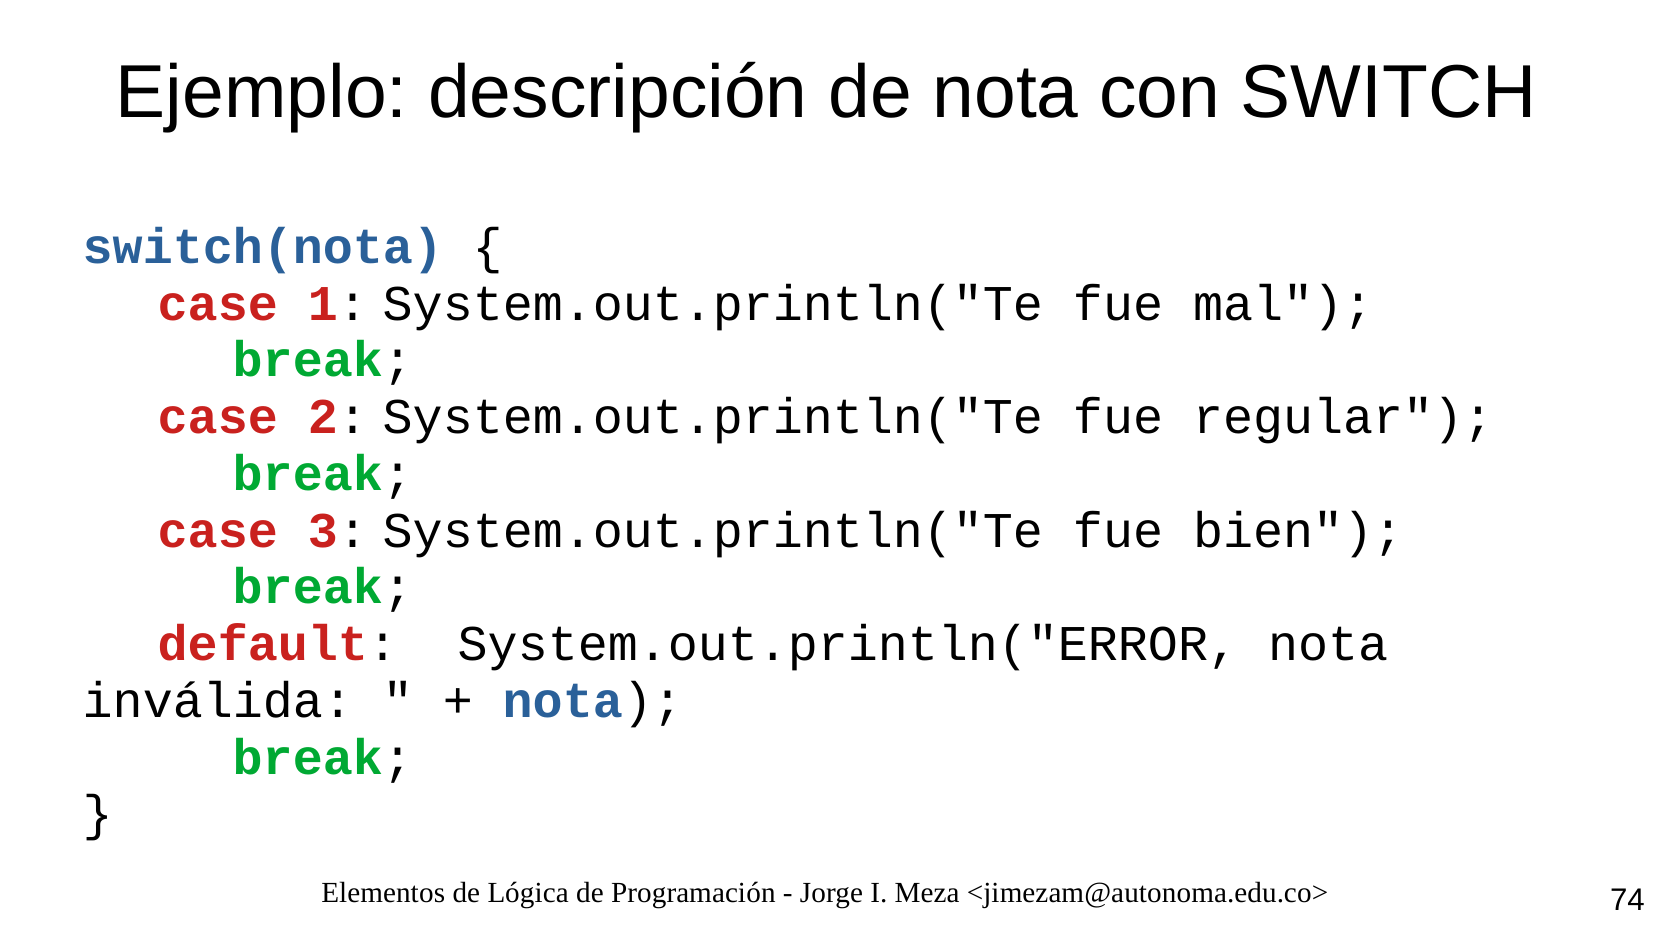

# Ejemplo: descripción de nota con SWITCH
switch(nota) {
	case 1:	System.out.println("Te fue mal");
		break;
	case 2:	System.out.println("Te fue regular");
		break;
	case 3:	System.out.println("Te fue bien");
		break;
	default:	System.out.println("ERROR, nota inválida: " + nota);
		break;
}
Elementos de Lógica de Programación - Jorge I. Meza <jimezam@autonoma.edu.co>